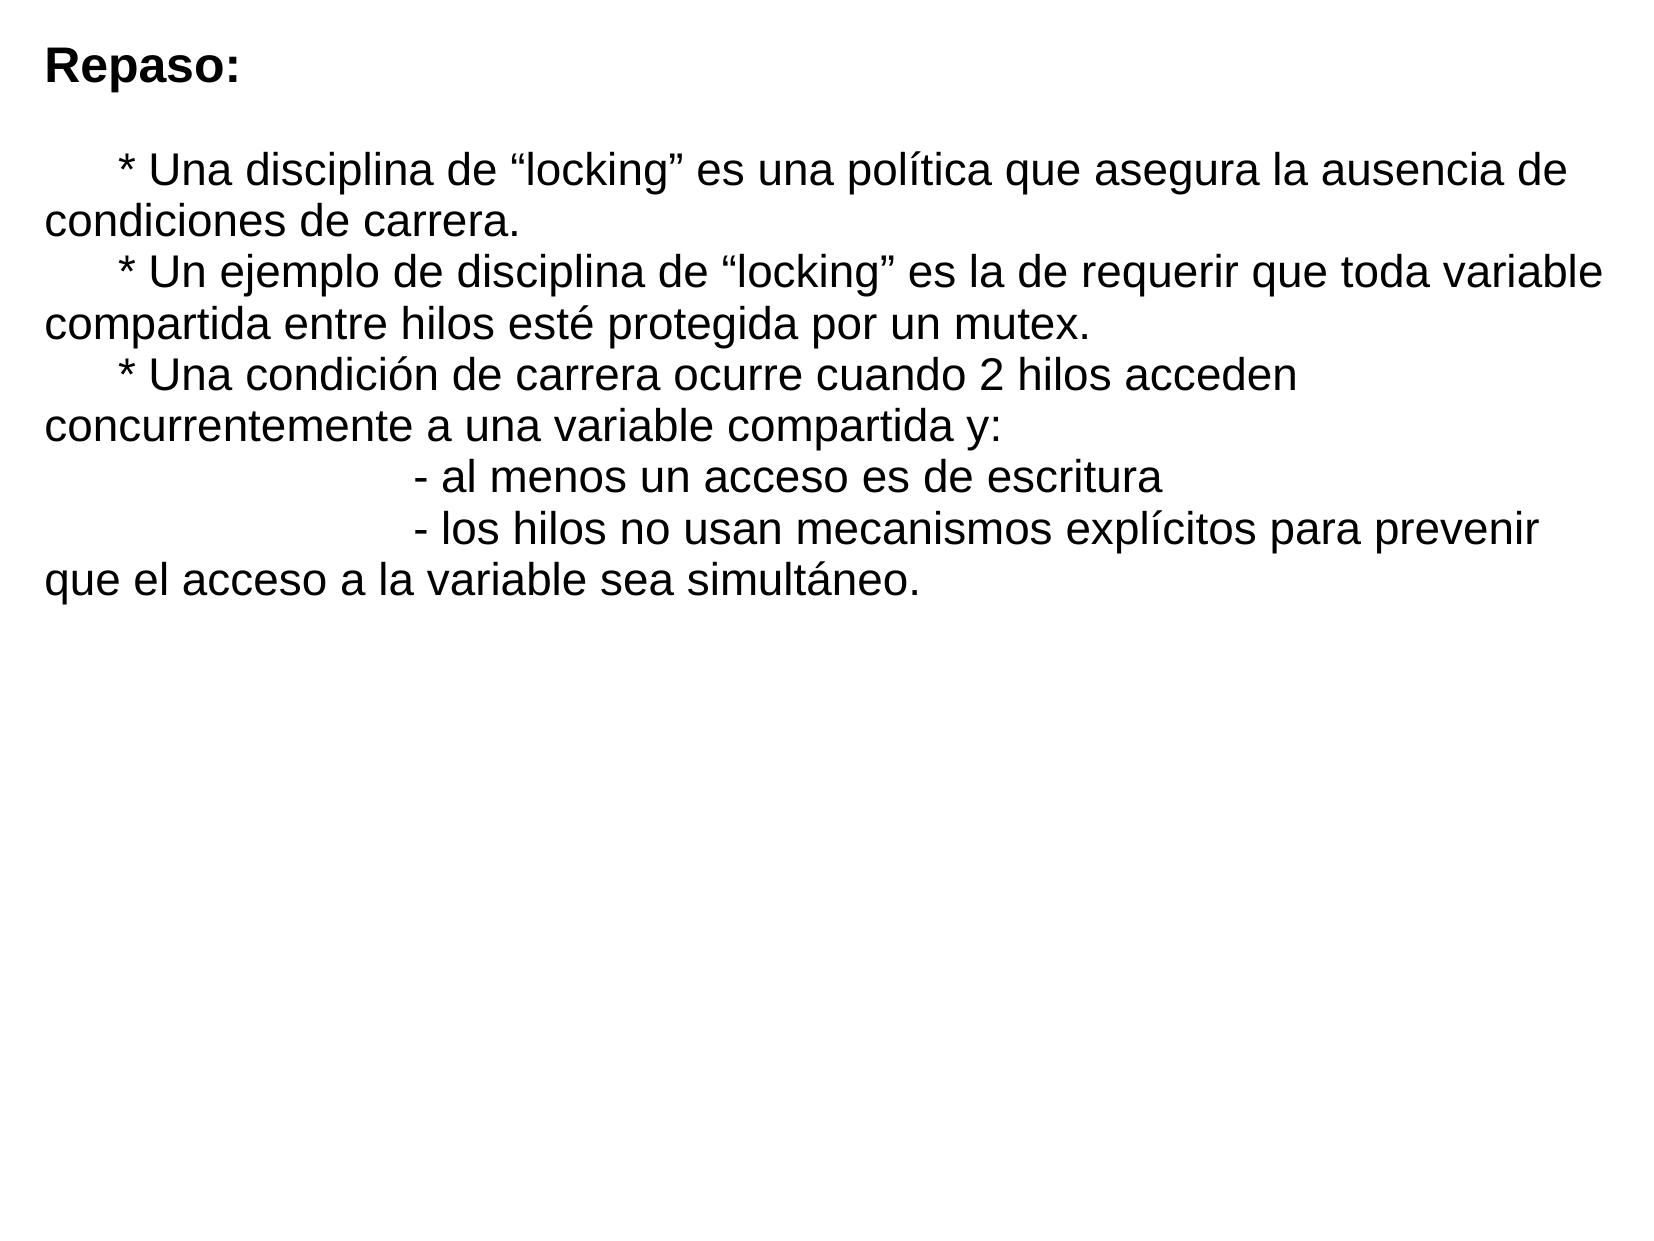

Repaso:
	* Una disciplina de “locking” es una política que asegura la ausencia de condiciones de carrera.
	* Un ejemplo de disciplina de “locking” es la de requerir que toda variable compartida entre hilos esté protegida por un mutex.
	* Una condición de carrera ocurre cuando 2 hilos acceden concurrentemente a una variable compartida y:
					- al menos un acceso es de escritura
					- los hilos no usan mecanismos explícitos para prevenir que el acceso a la variable sea simultáneo.